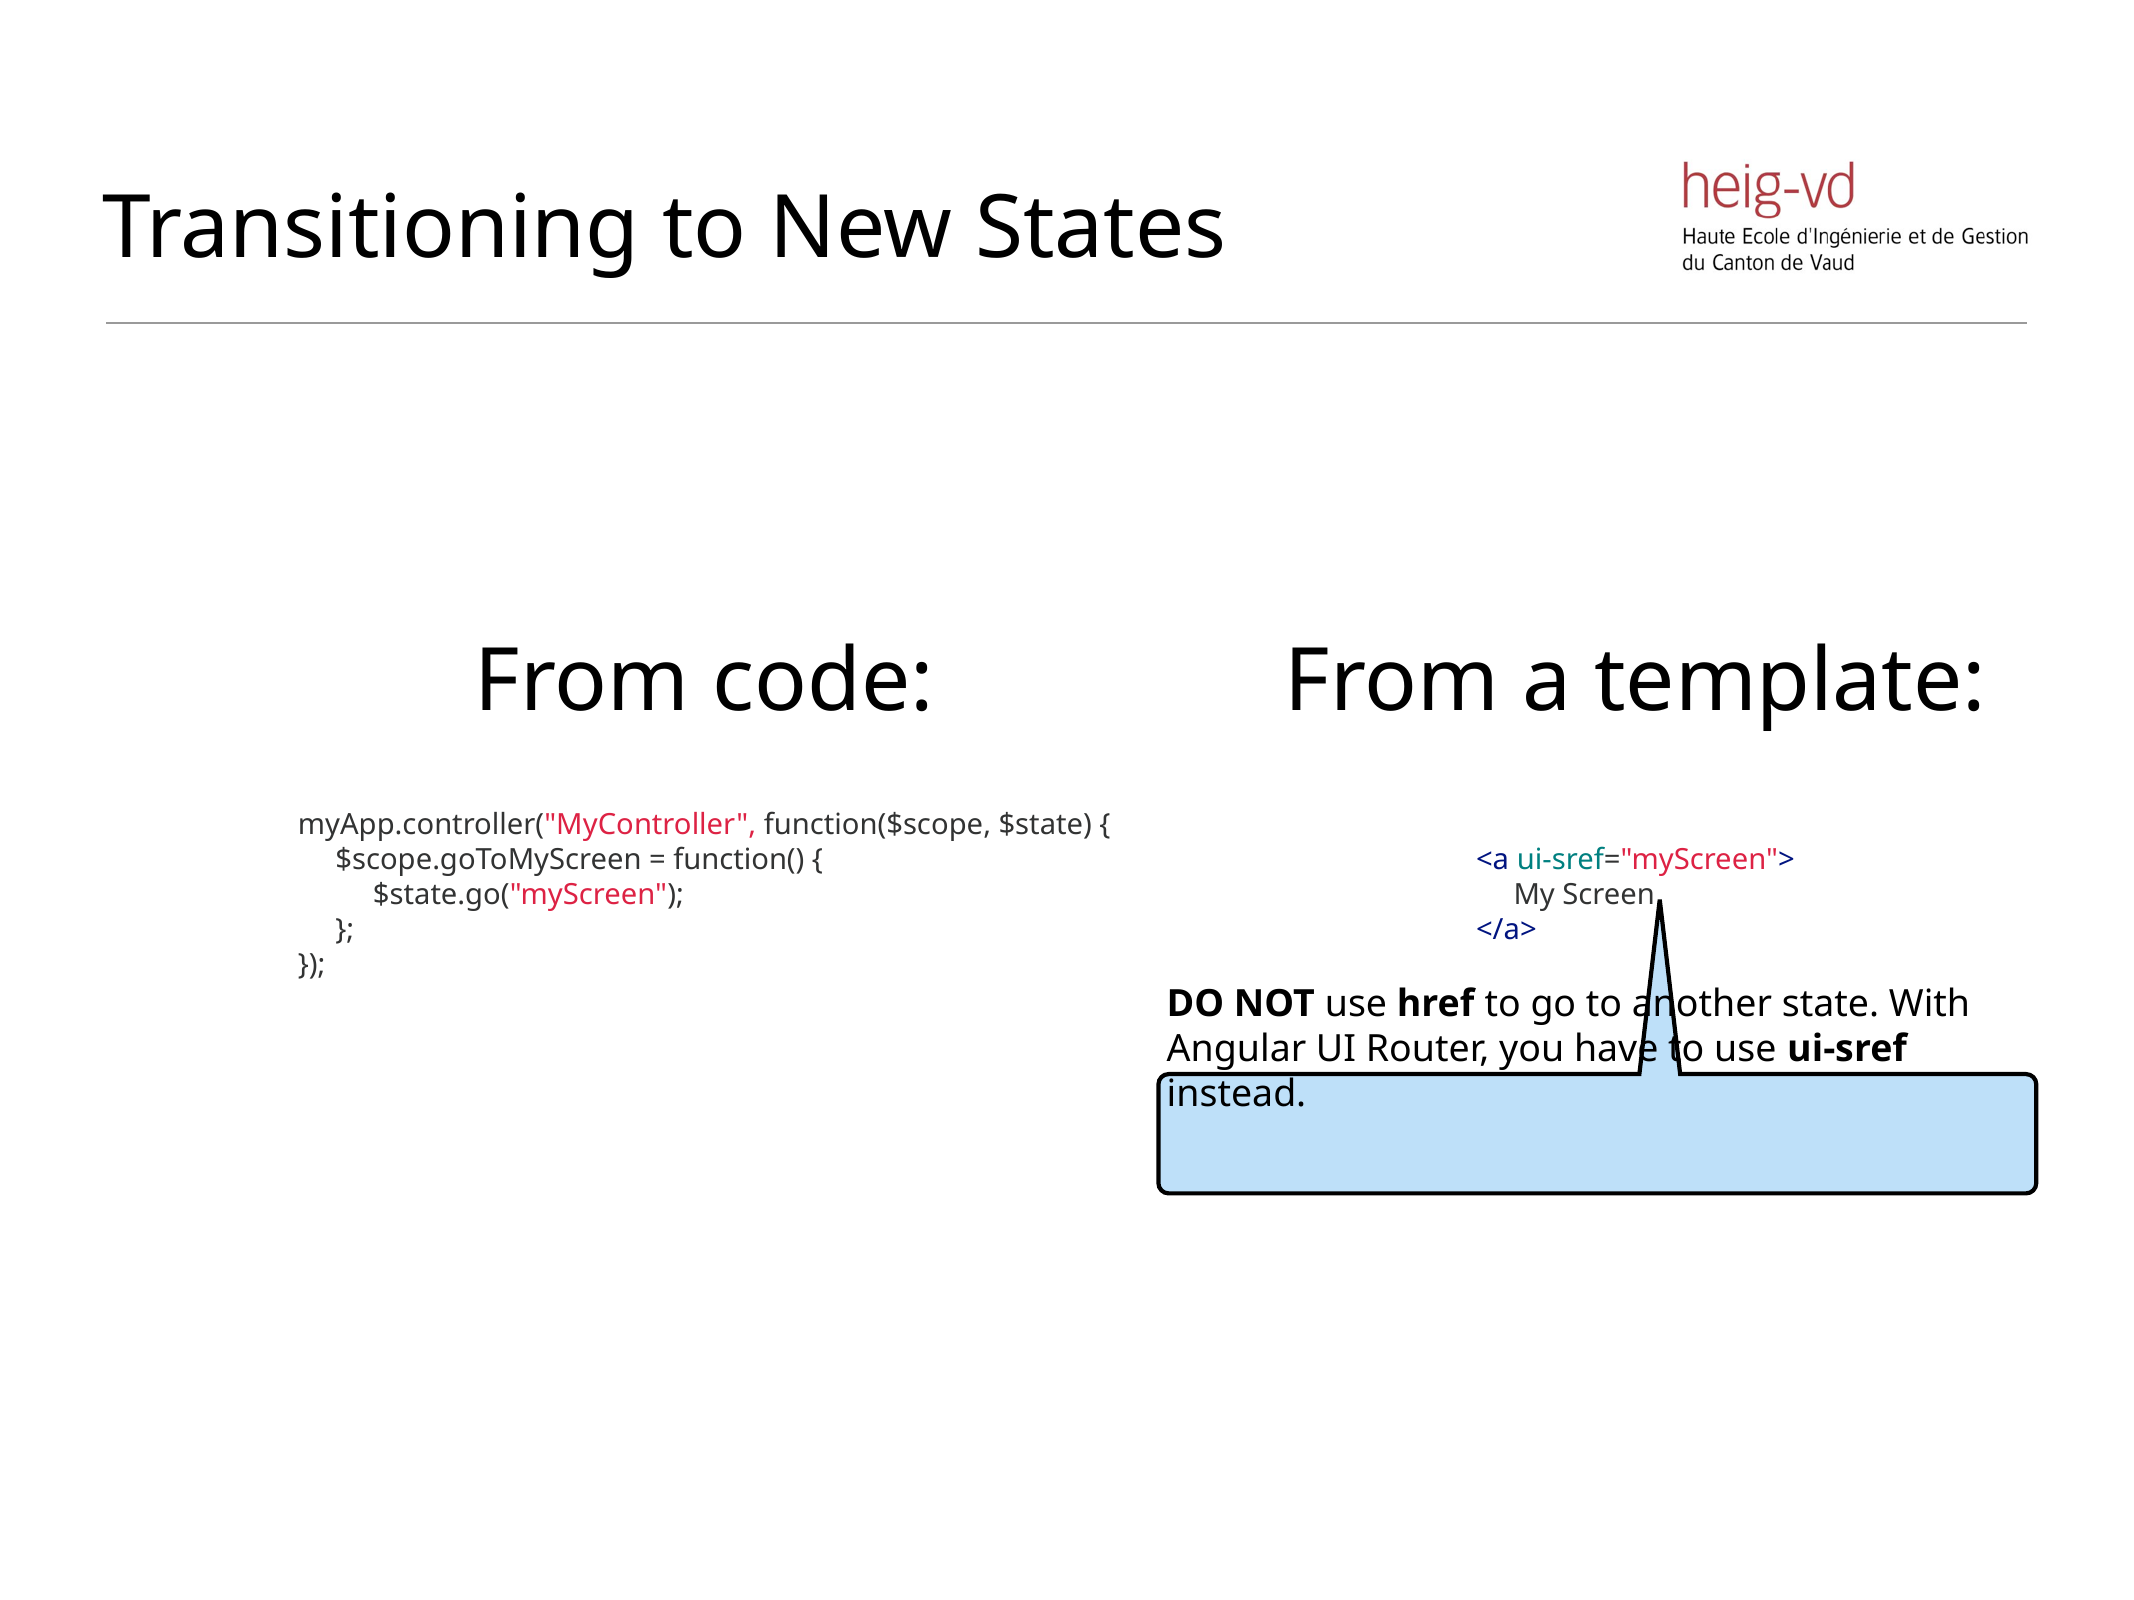

# Transitioning to New States
From code:
From a template:
myApp.controller("MyController", function($scope, $state) {
$scope.goToMyScreen = function() {
$state.go("myScreen");
};
});
<a ui-sref="myScreen">
My Screen
</a>
DO NOT use href to go to another state. With Angular UI Router, you have to use ui-sref instead.